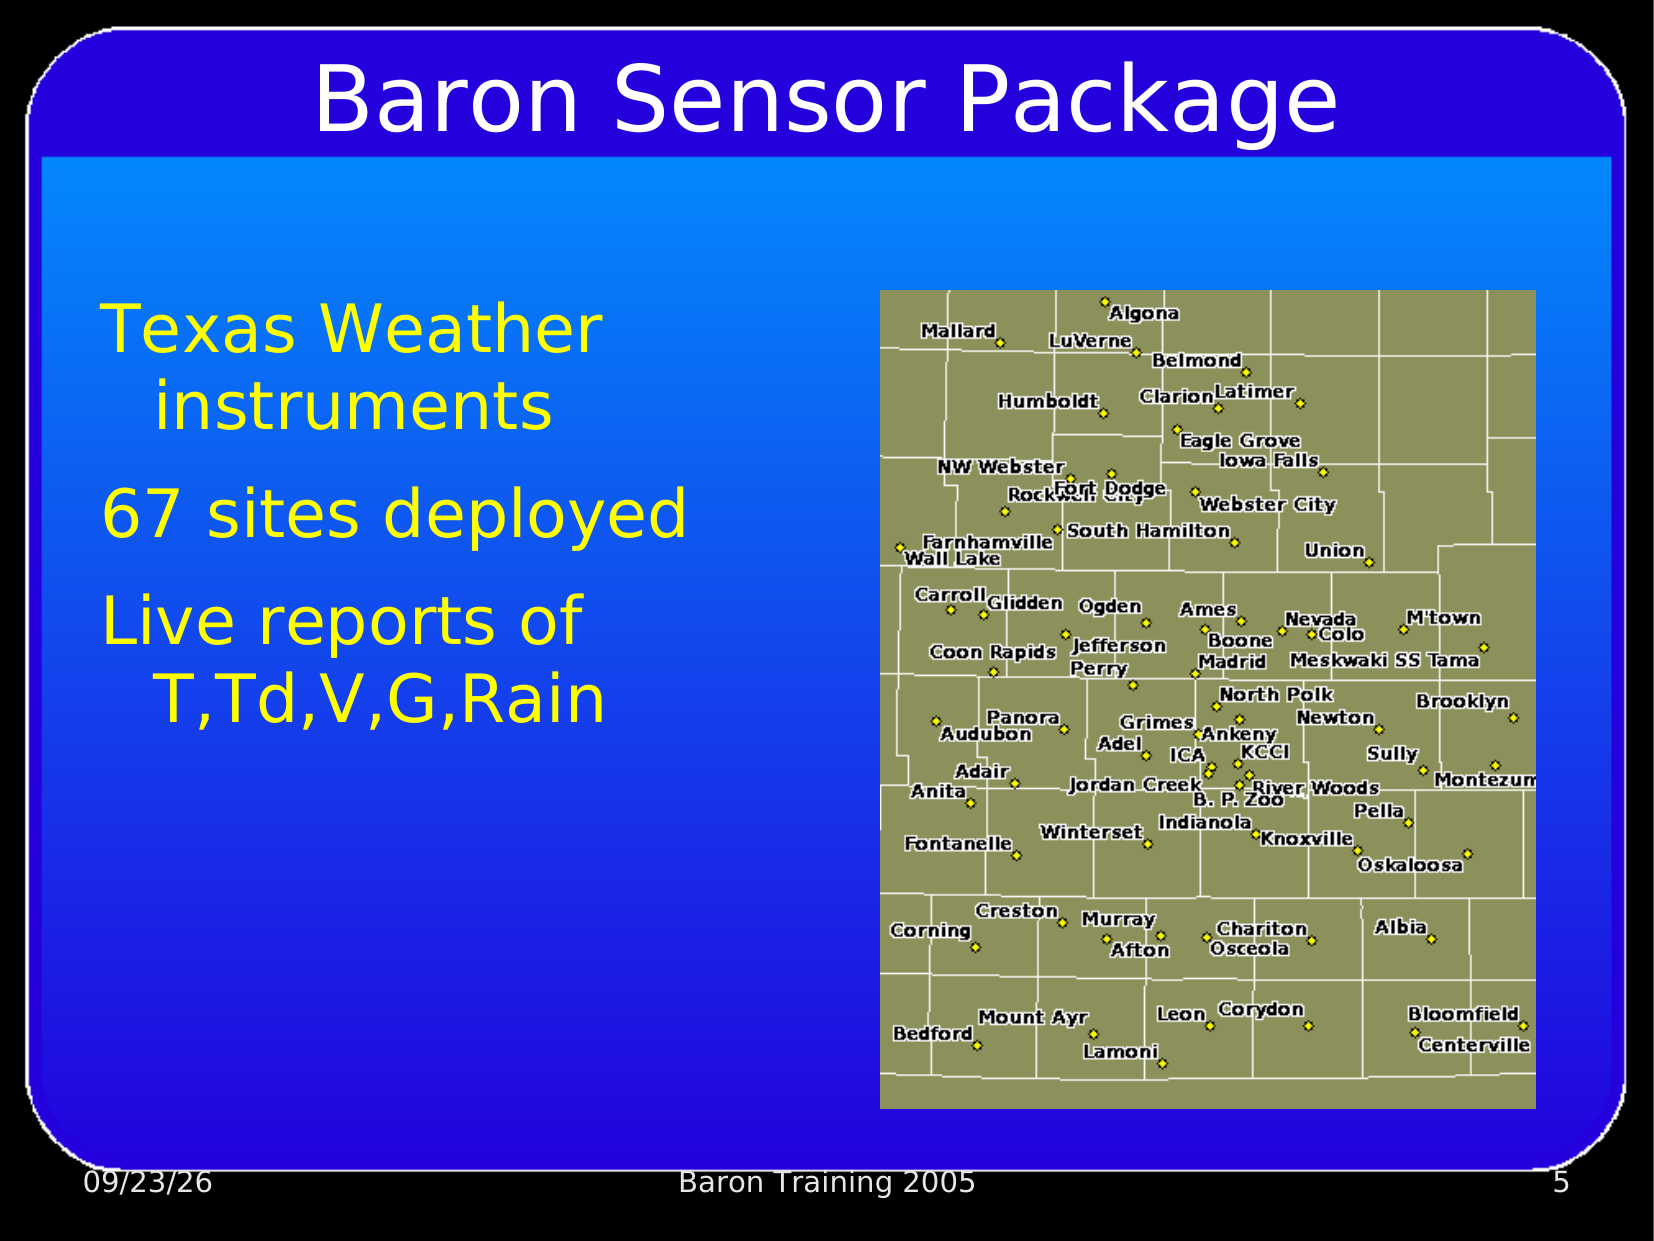

# Baron Sensor Package
Texas Weather instruments
67 sites deployed
Live reports of T,Td,V,G,Rain
Baron Training 2005
5